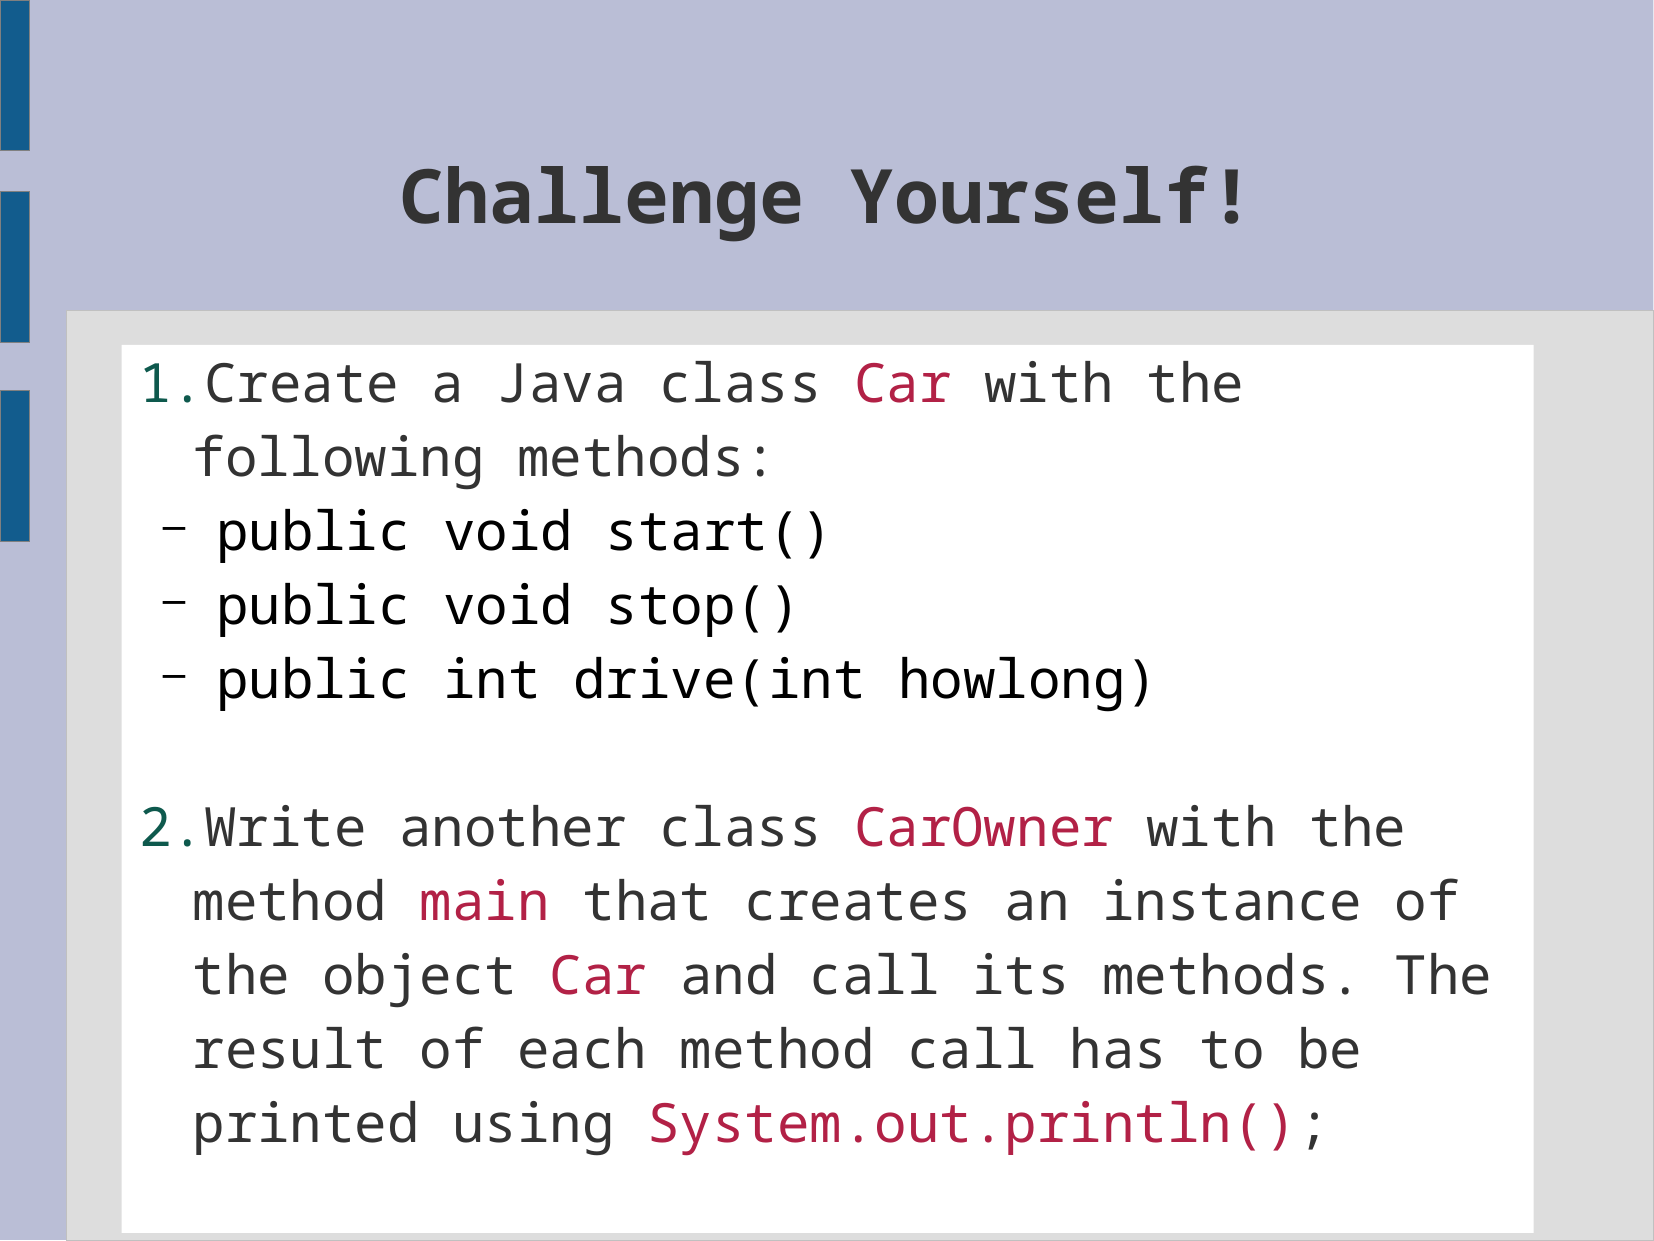

# Challenge Yourself!
Create a Java class Car with the following methods:
public void start()
public void stop()
public int drive(int howlong)
Write another class CarOwner with the method main that creates an instance of the object Car and call its methods. The result of each method call has to be printed using System.out.println();